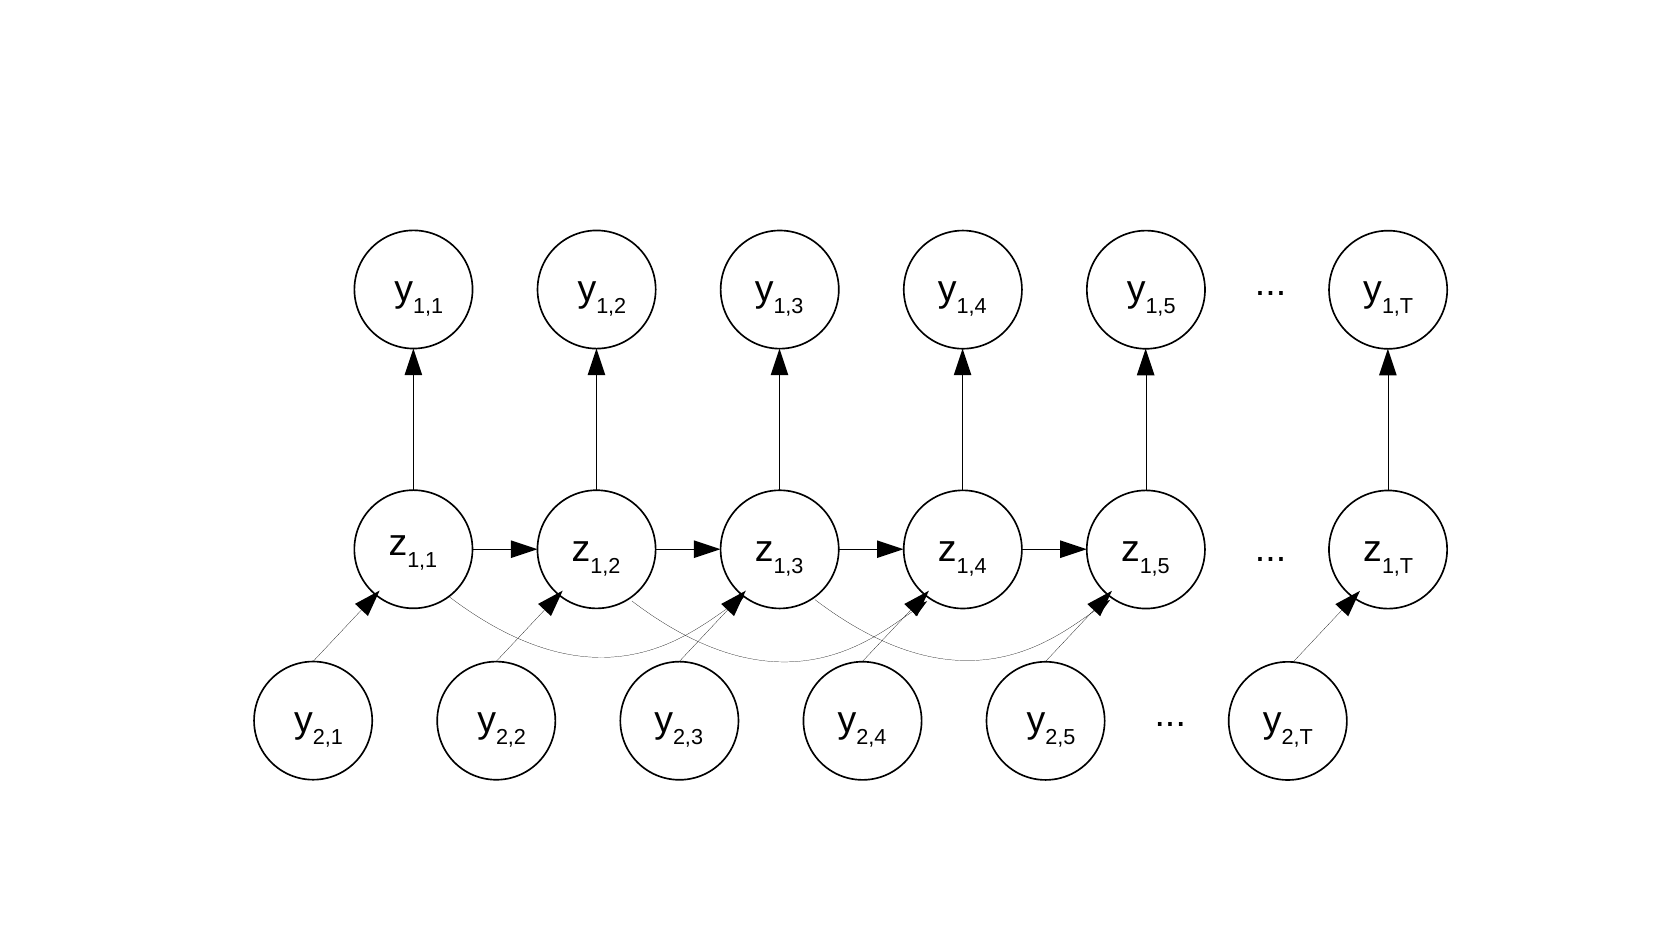

...
y1,1
y1,2
y1,3
y1,4
y1,5
y1,T
z1,1
z1,2
z1,3
z1,4
z1,5
...
z1,T
...
y2,1
y2,2
y2,3
y2,4
y2,5
y2,T